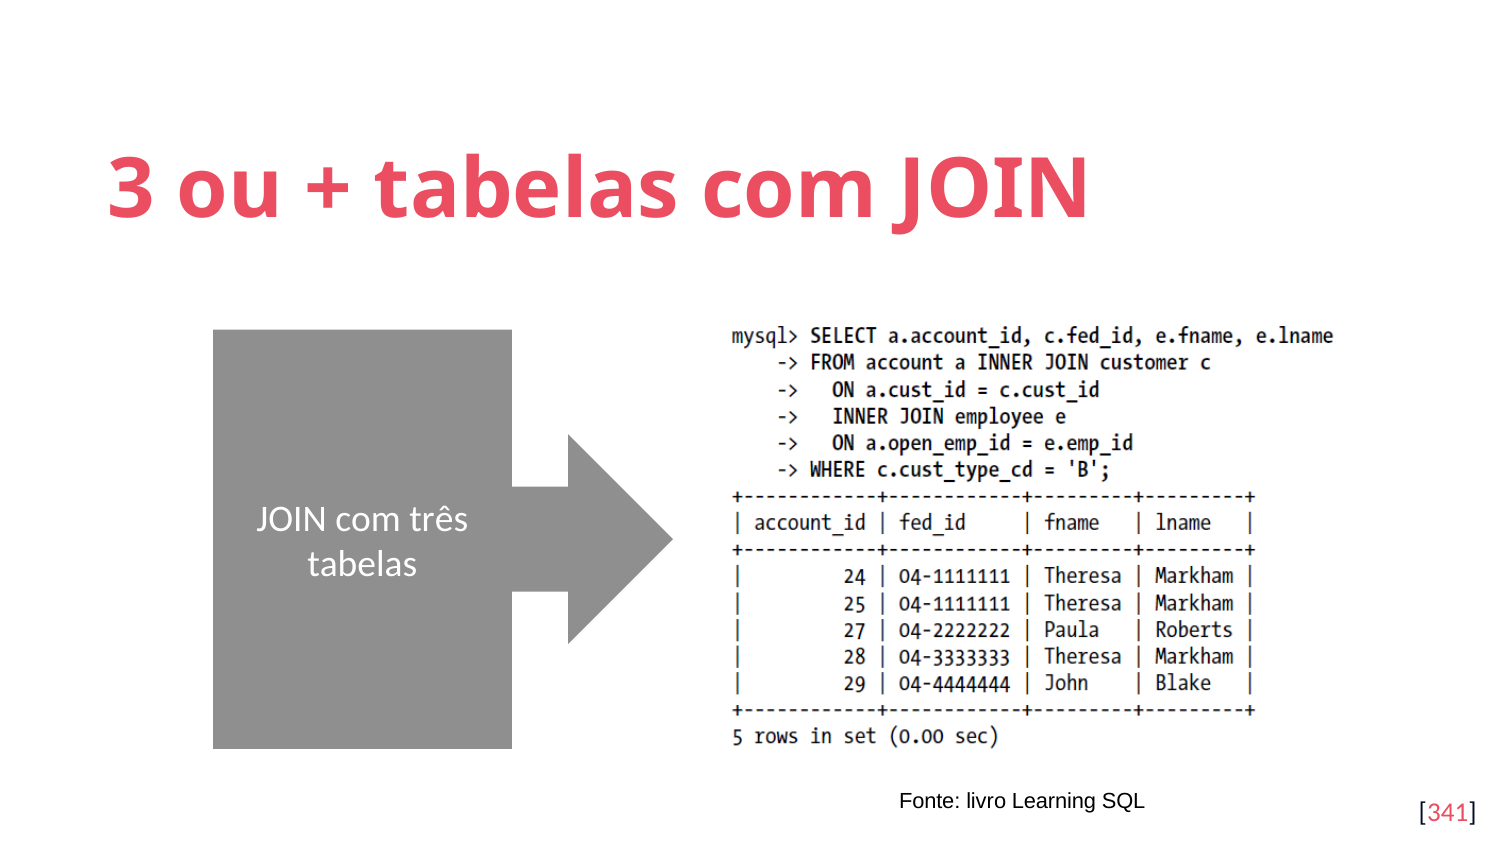

3 ou + tabelas com JOIN
JOIN com três tabelas
Fonte: livro Learning SQL